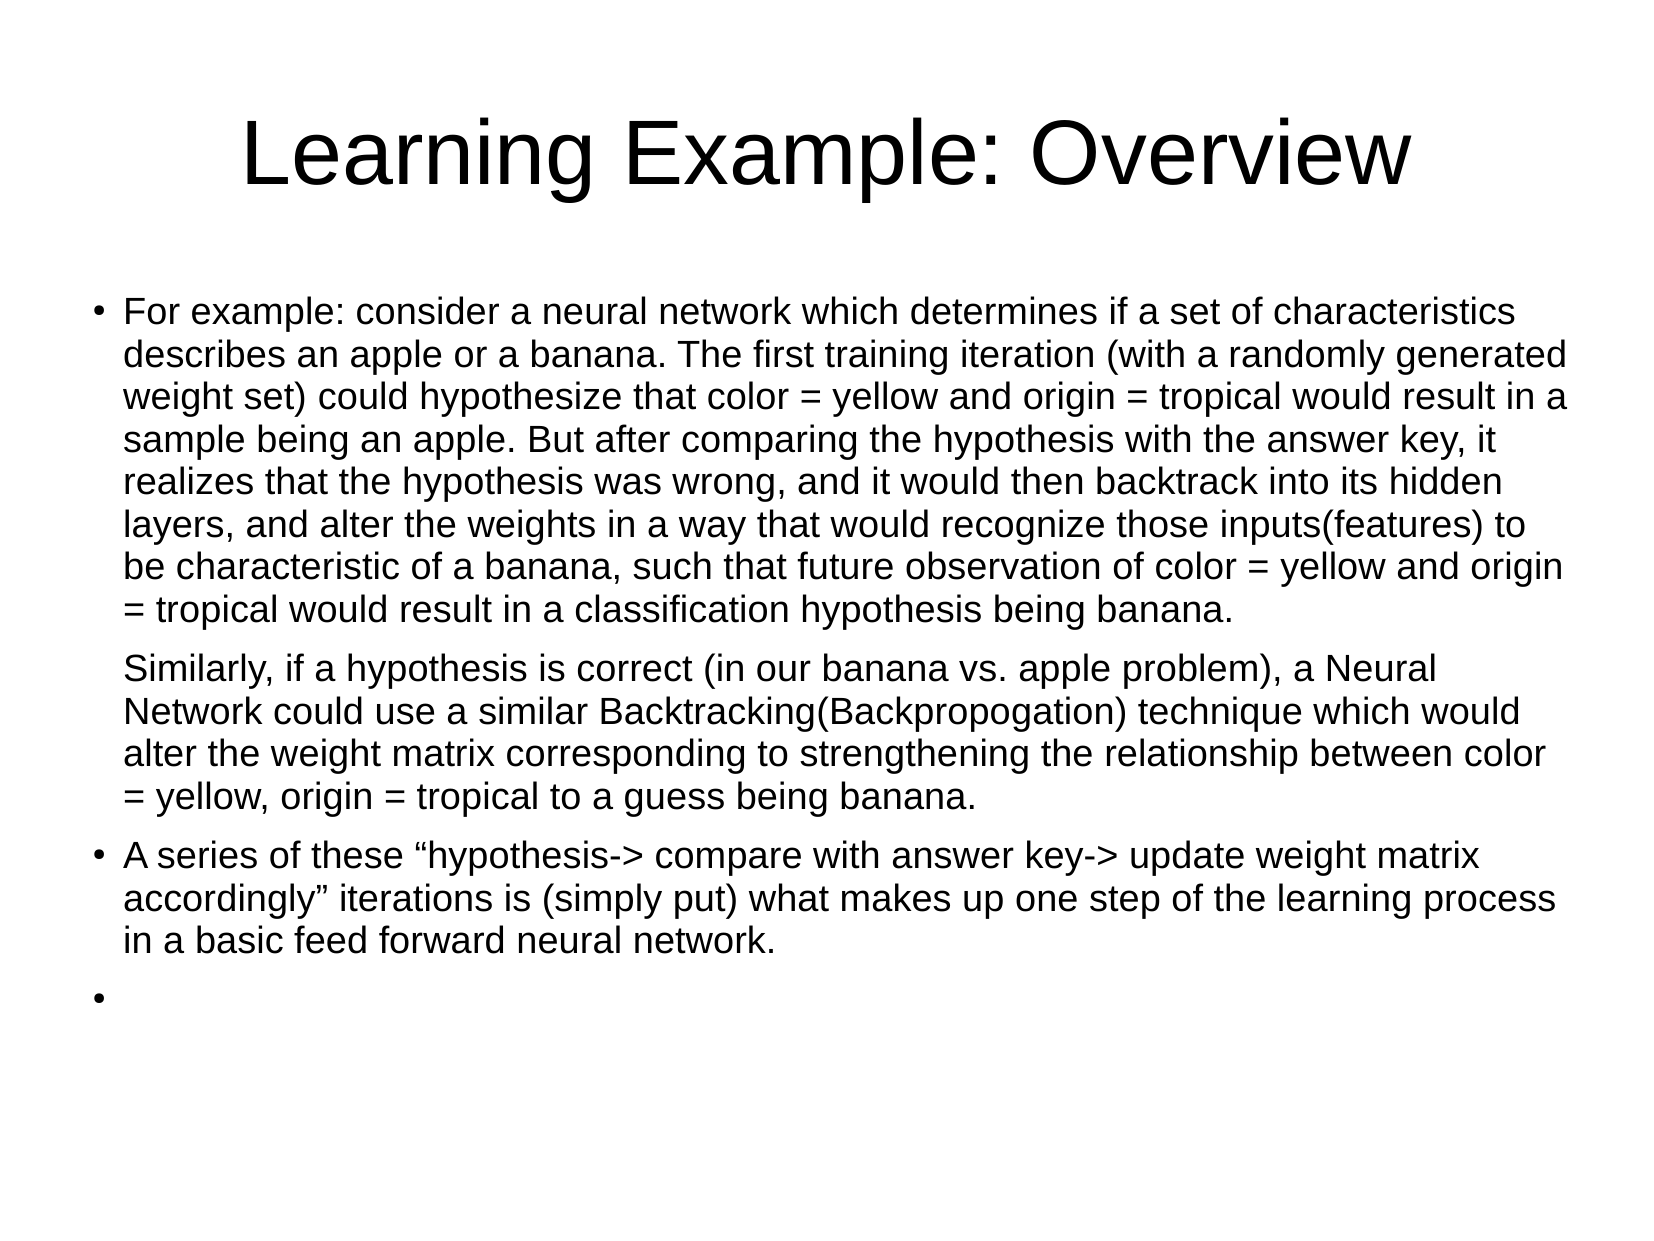

# Learning Example: Overview
For example: consider a neural network which determines if a set of characteristics describes an apple or a banana. The first training iteration (with a randomly generated weight set) could hypothesize that color = yellow and origin = tropical would result in a sample being an apple. But after comparing the hypothesis with the answer key, it realizes that the hypothesis was wrong, and it would then backtrack into its hidden layers, and alter the weights in a way that would recognize those inputs(features) to be characteristic of a banana, such that future observation of color = yellow and origin = tropical would result in a classification hypothesis being banana.
Similarly, if a hypothesis is correct (in our banana vs. apple problem), a Neural Network could use a similar Backtracking(Backpropogation) technique which would alter the weight matrix corresponding to strengthening the relationship between color = yellow, origin = tropical to a guess being banana.
A series of these “hypothesis-> compare with answer key-> update weight matrix accordingly” iterations is (simply put) what makes up one step of the learning process in a basic feed forward neural network.